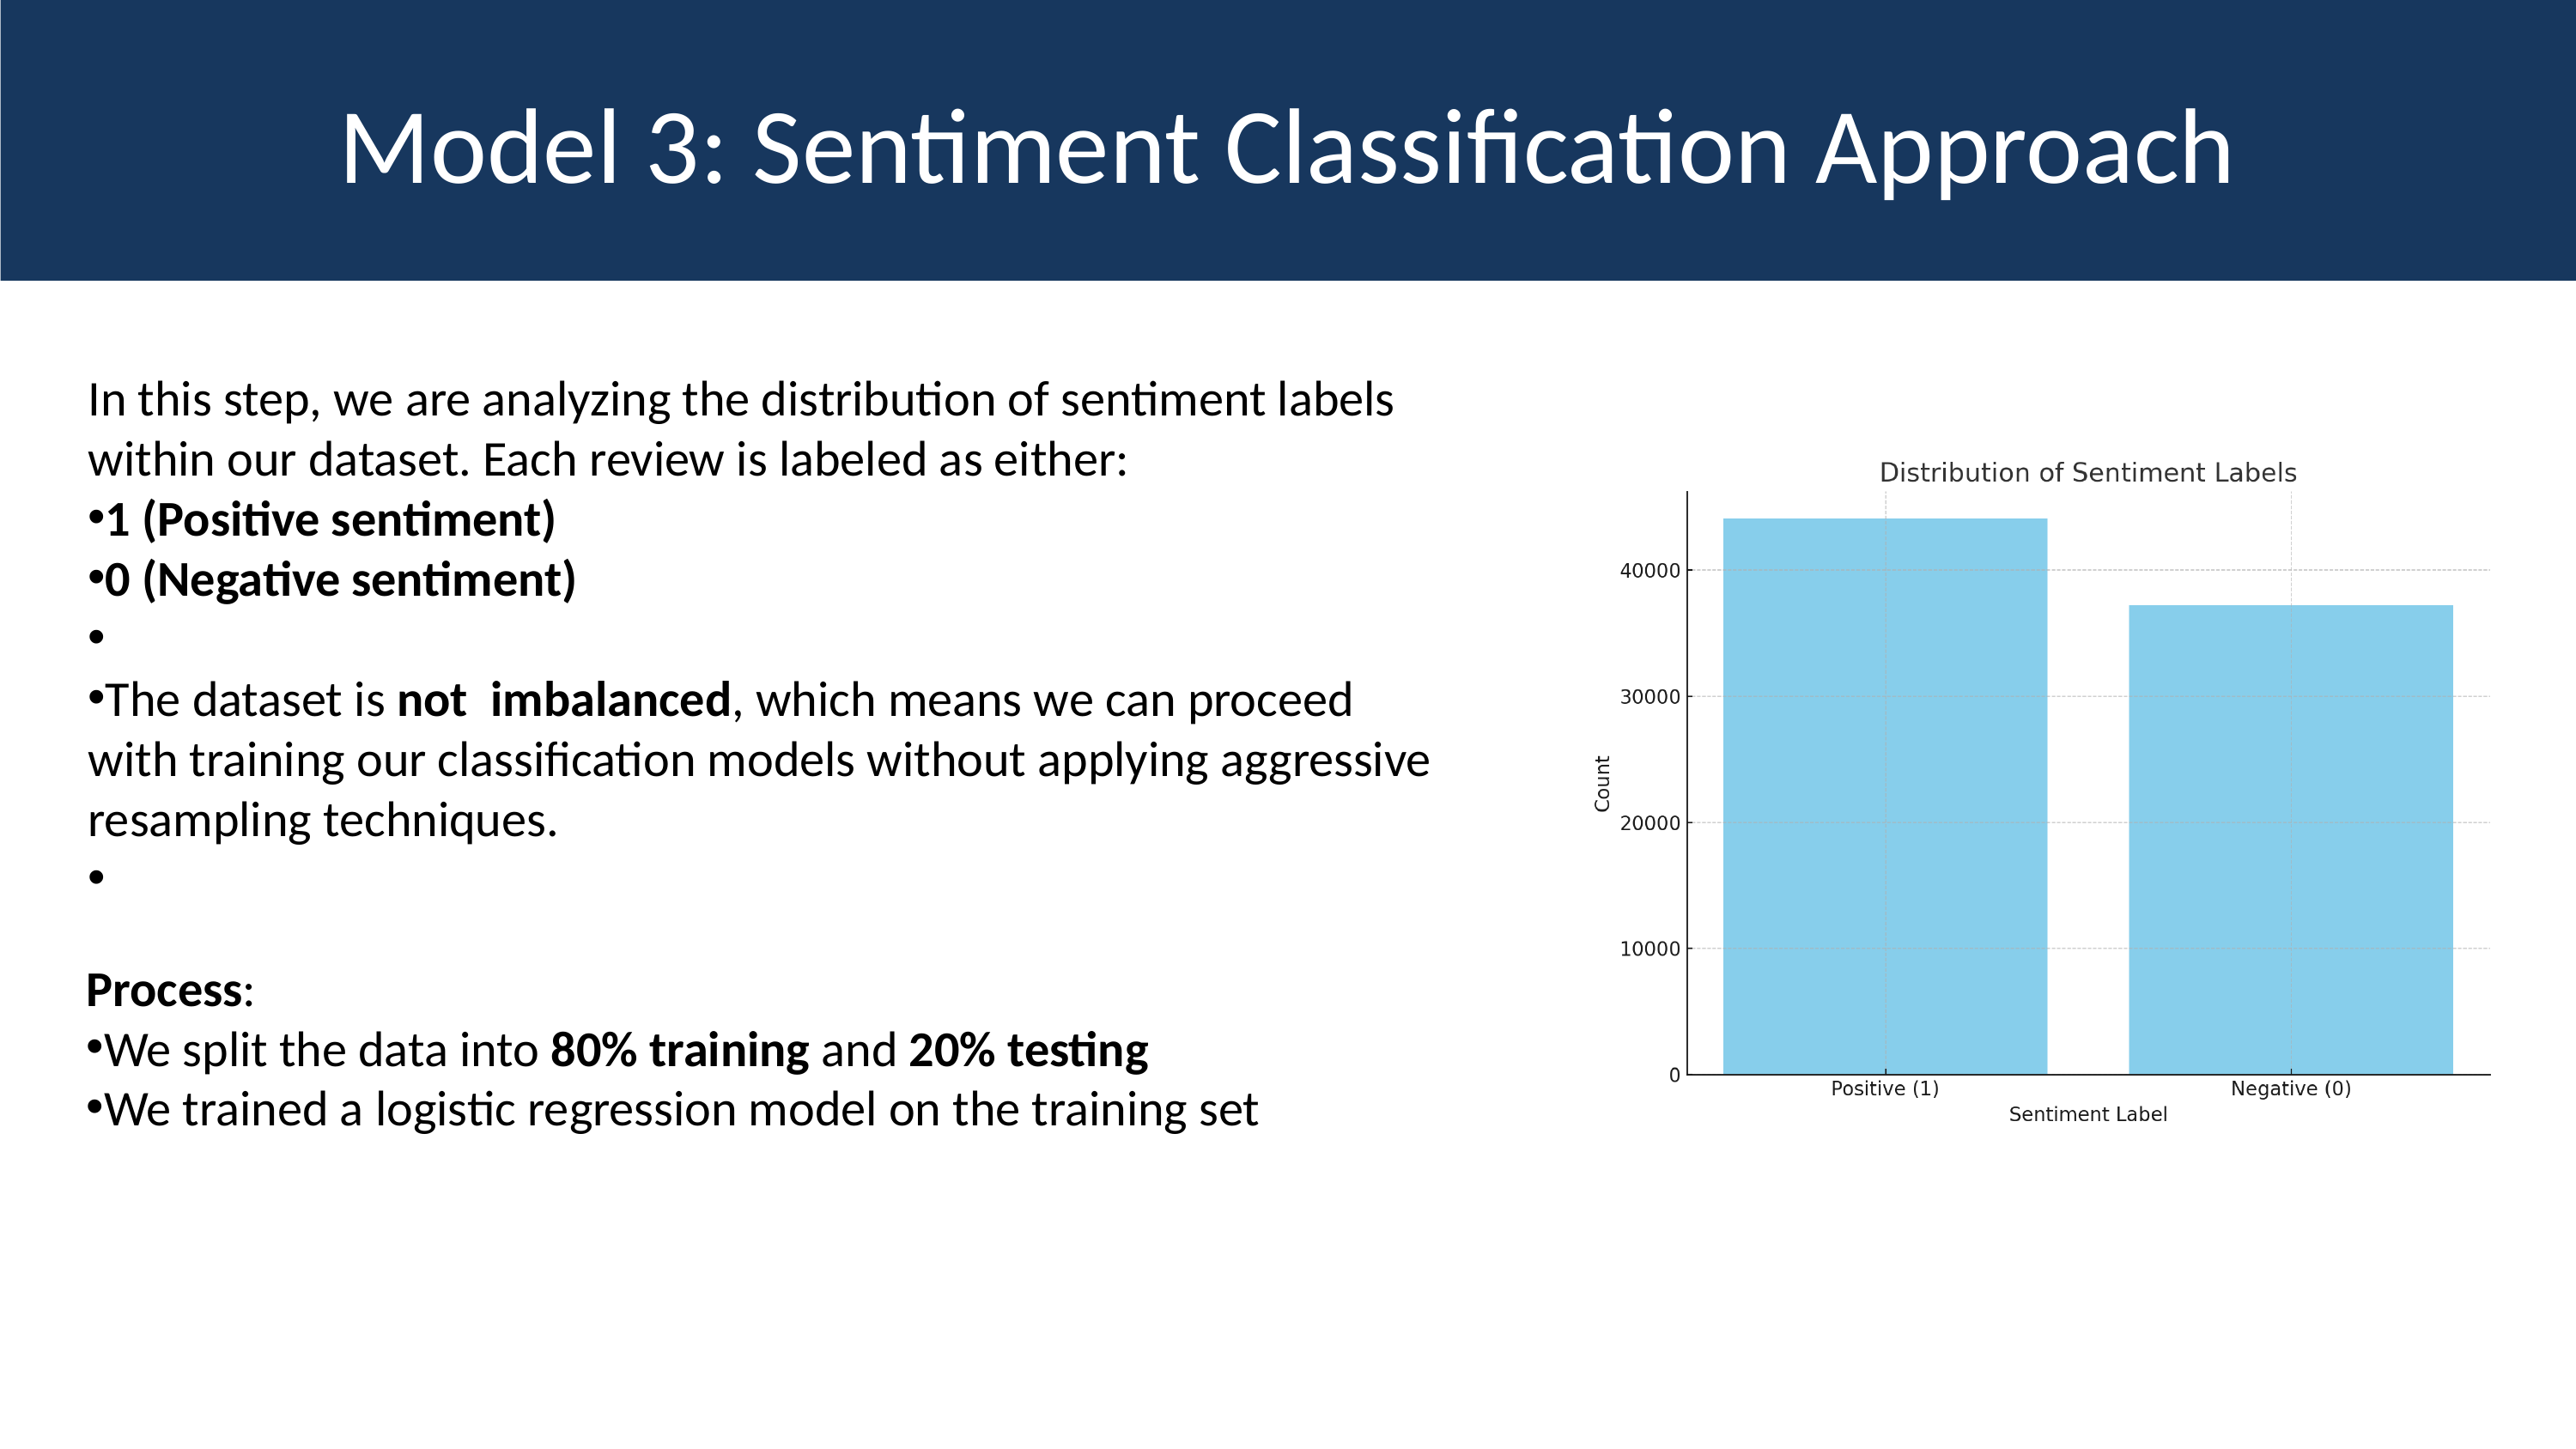

Model 3: Sentiment Classification Approach
In this step, we are analyzing the distribution of sentiment labels within our dataset. Each review is labeled as either:
1 (Positive sentiment)
0 (Negative sentiment)
The dataset is not imbalanced, which means we can proceed with training our classification models without applying aggressive resampling techniques.
Process:
We split the data into 80% training and 20% testing
We trained a logistic regression model on the training set